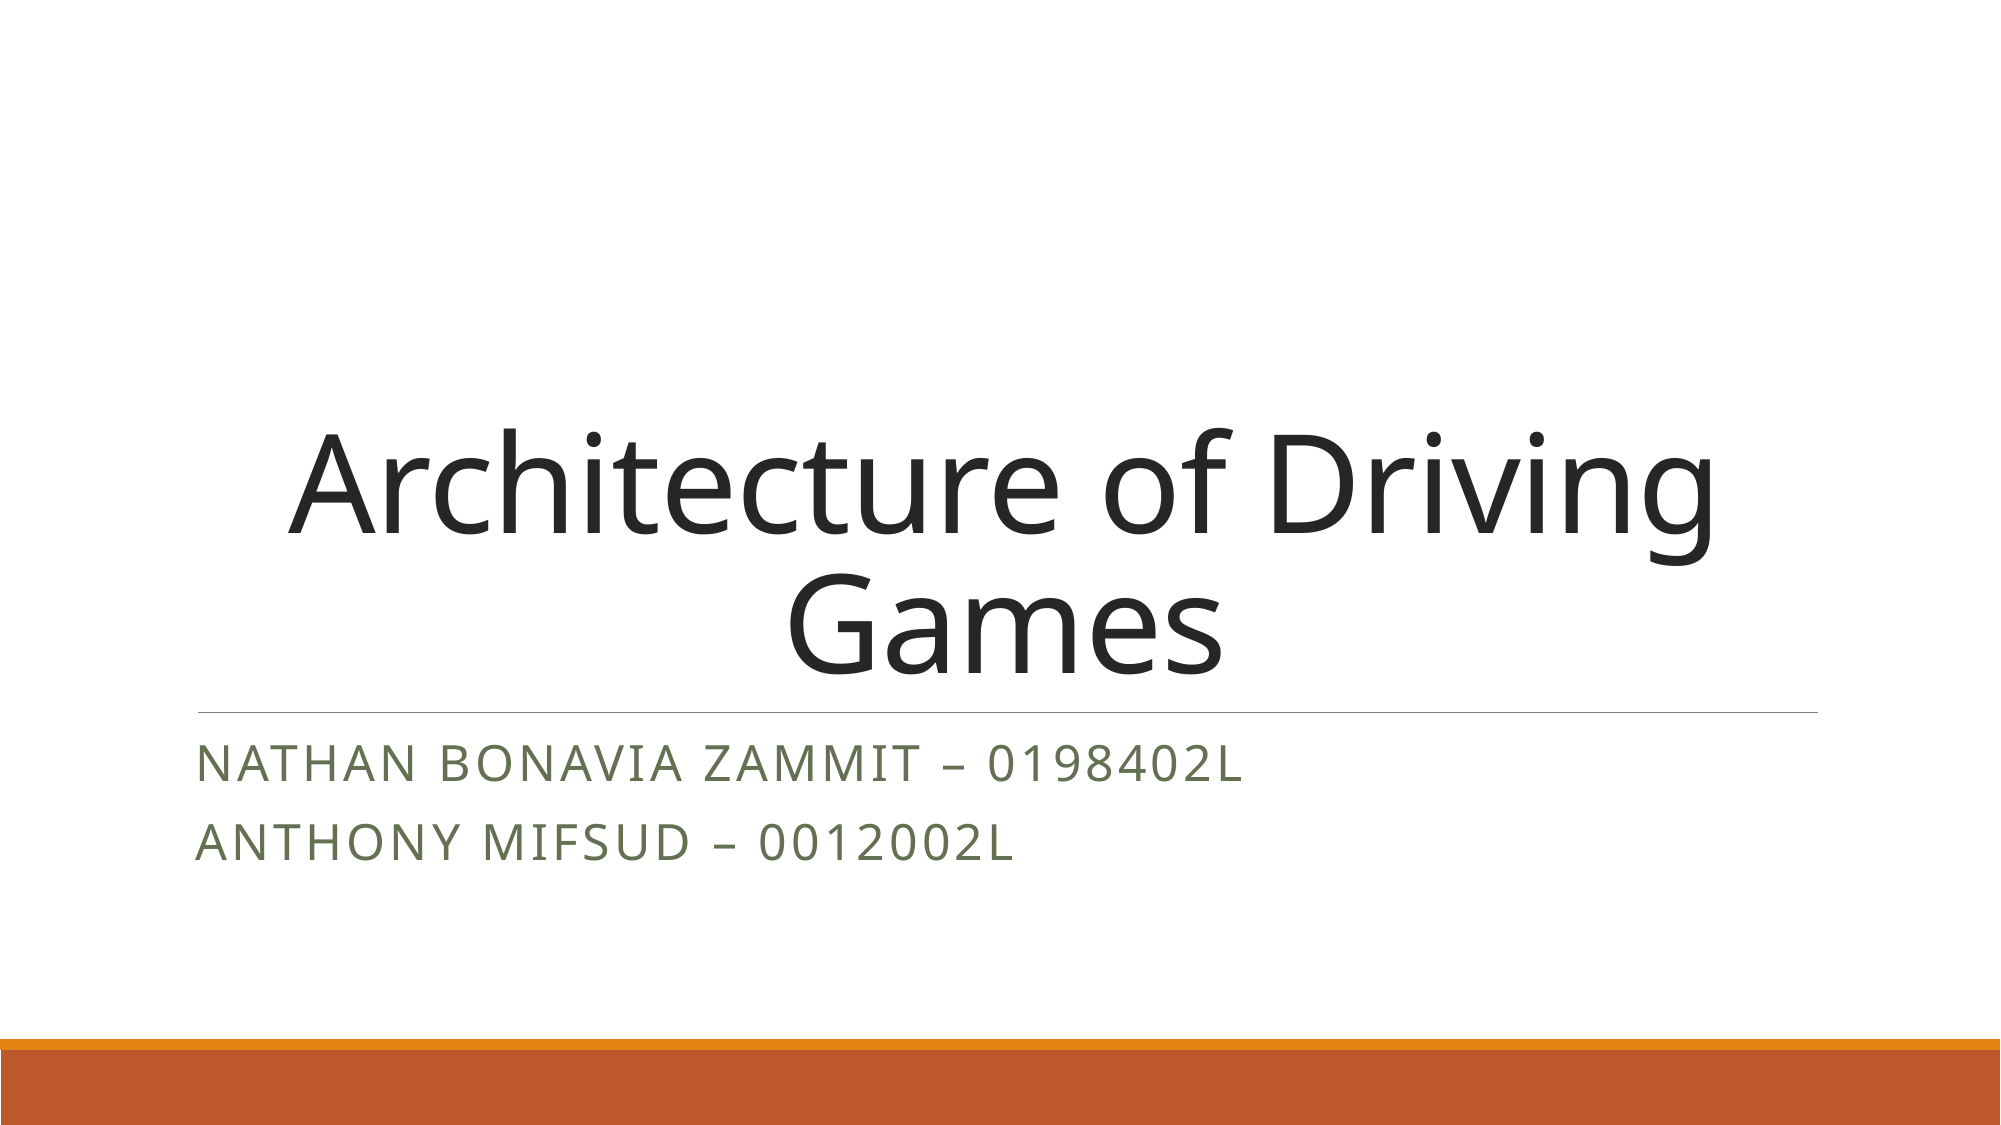

# Architecture of Driving Games
Nathan Bonavia Zammit – 0198402l
Anthony Mifsud – 0012002L